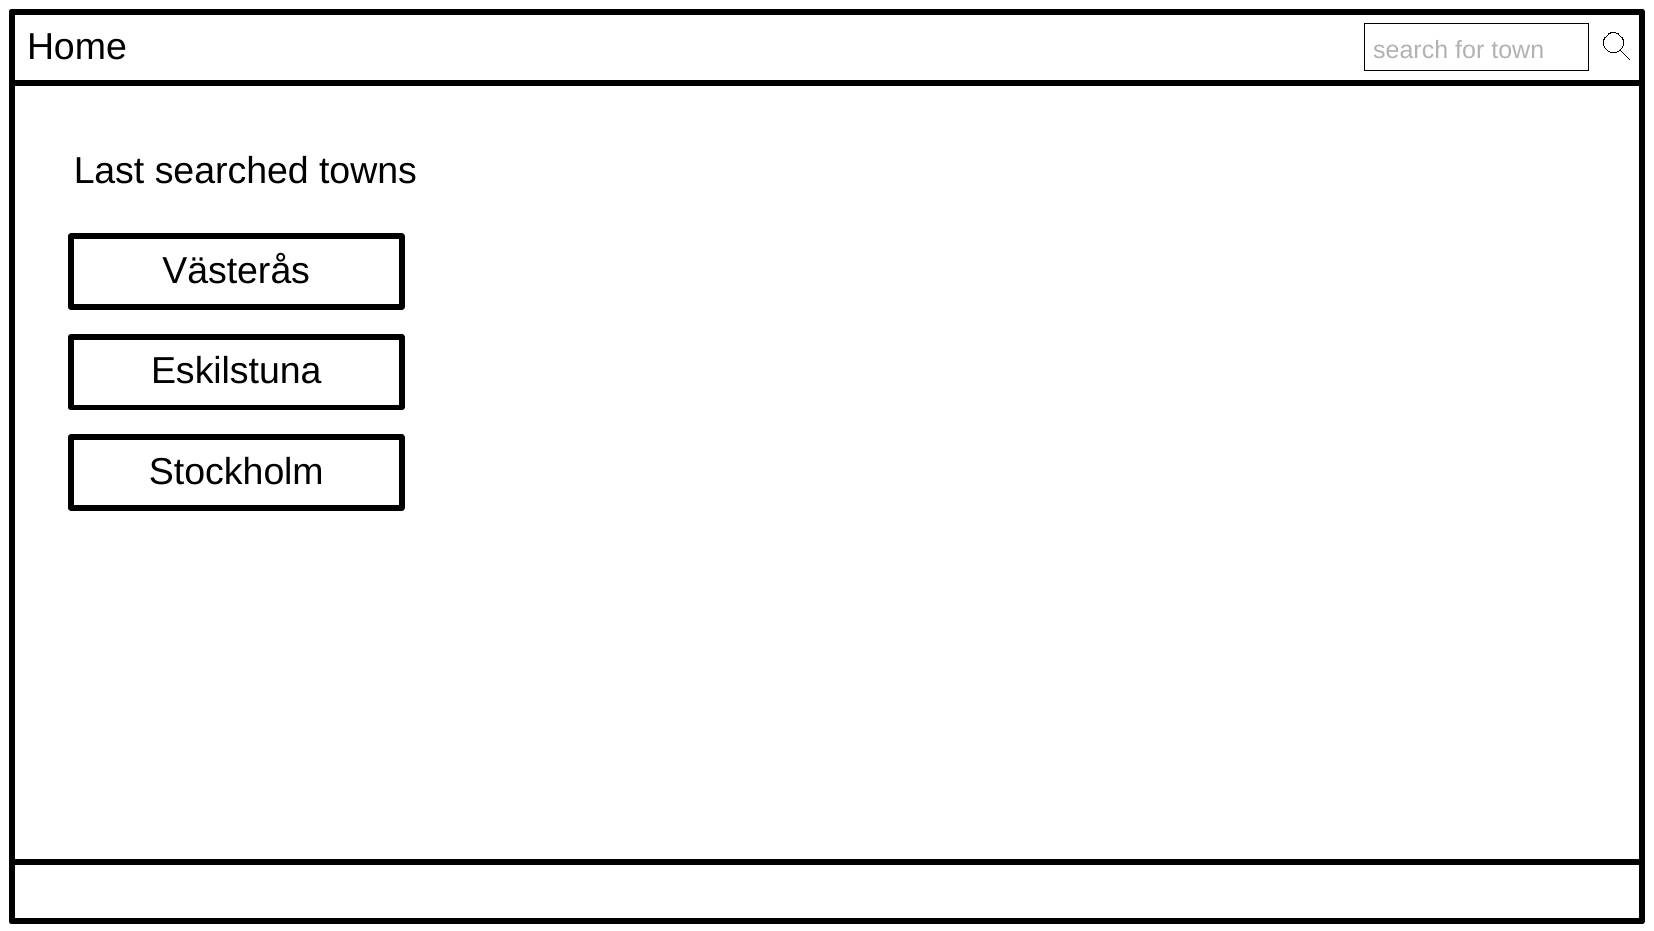

Home
search for town
Last searched towns
Västerås
Eskilstuna
Stockholm